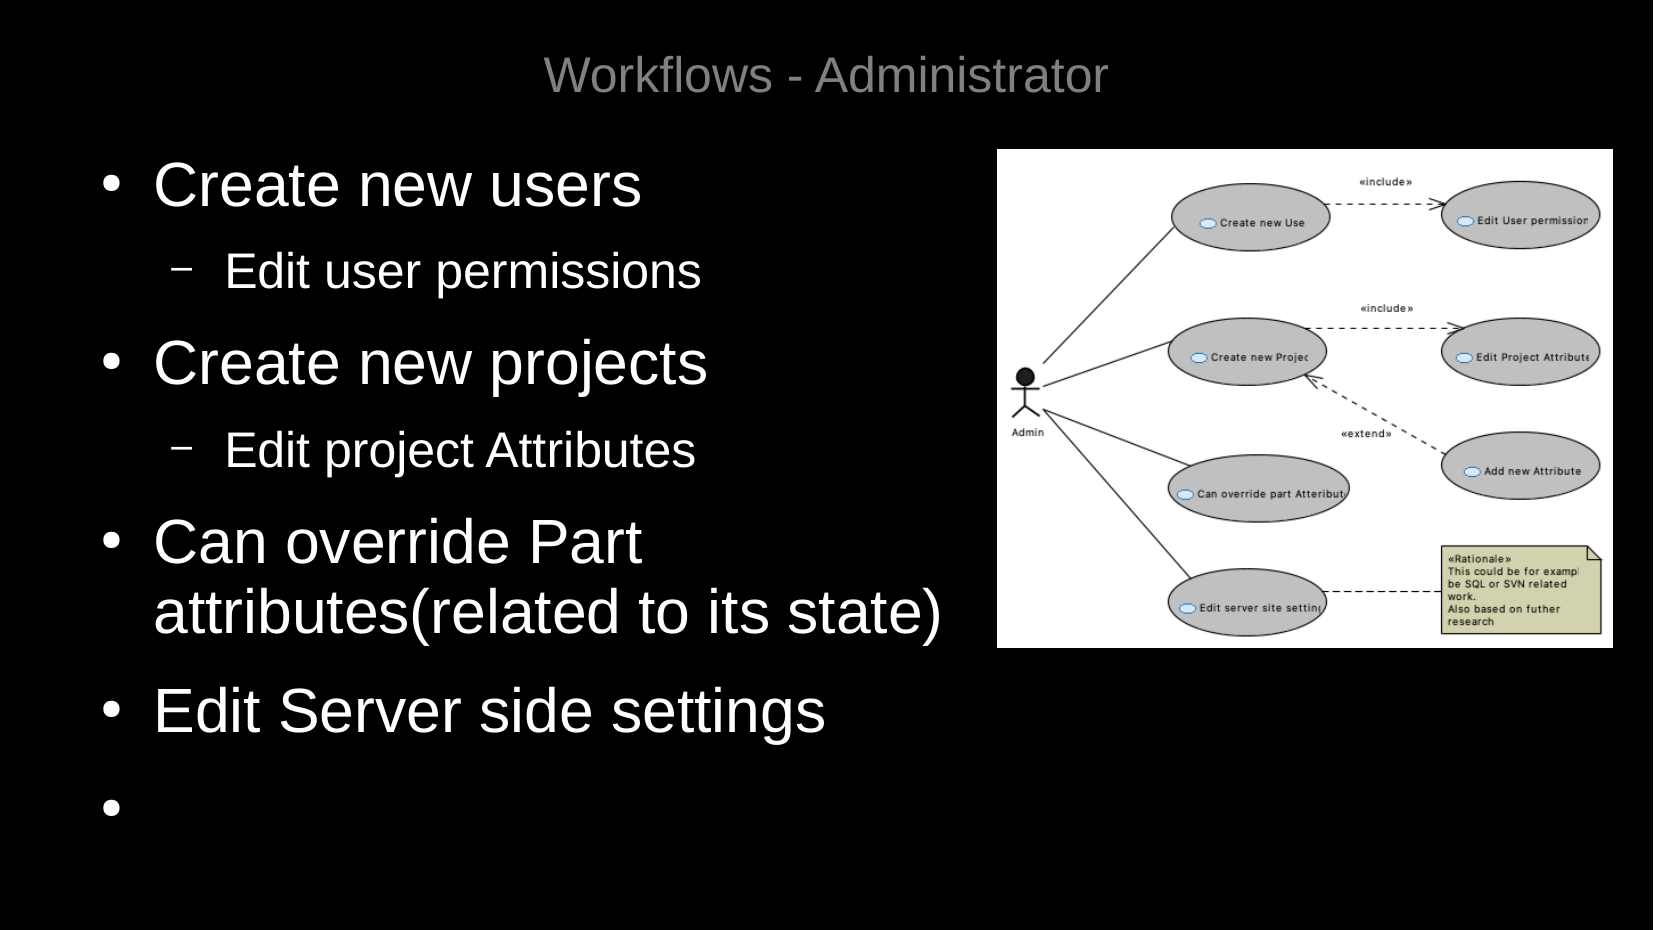

# Workflows - Administrator
Create new users
Edit user permissions
Create new projects
Edit project Attributes
Can override Part attributes(related to its state)
Edit Server side settings